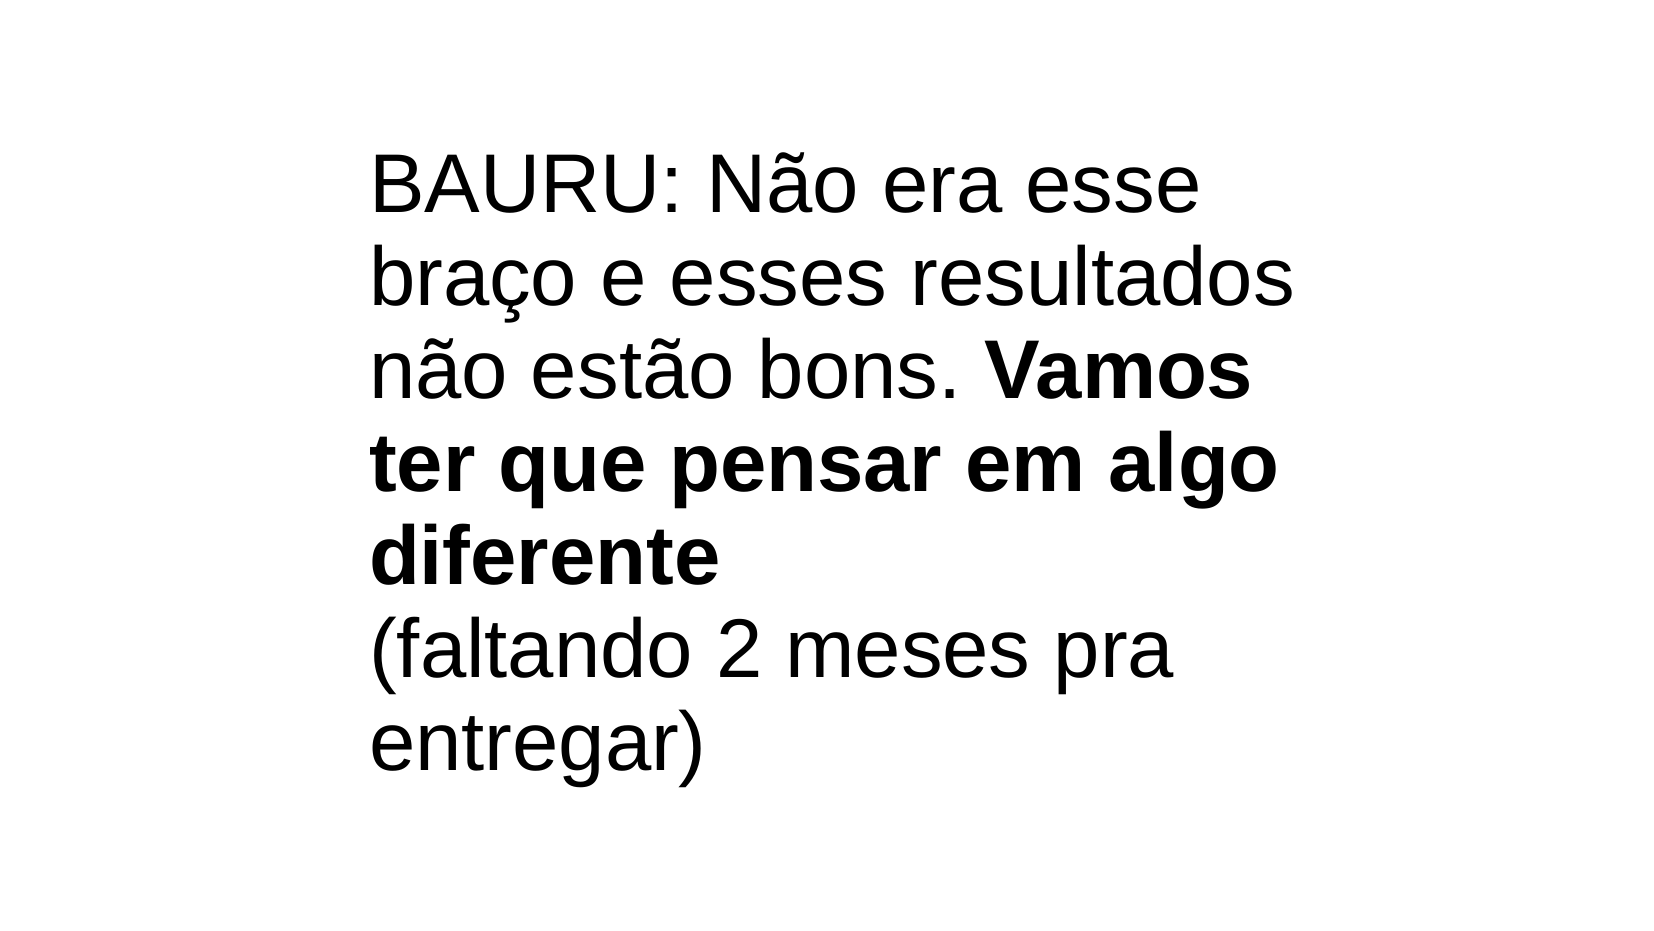

BAURU: Não era esse braço e esses resultados não estão bons. Vamos ter que pensar em algo diferente
(faltando 2 meses pra entregar)